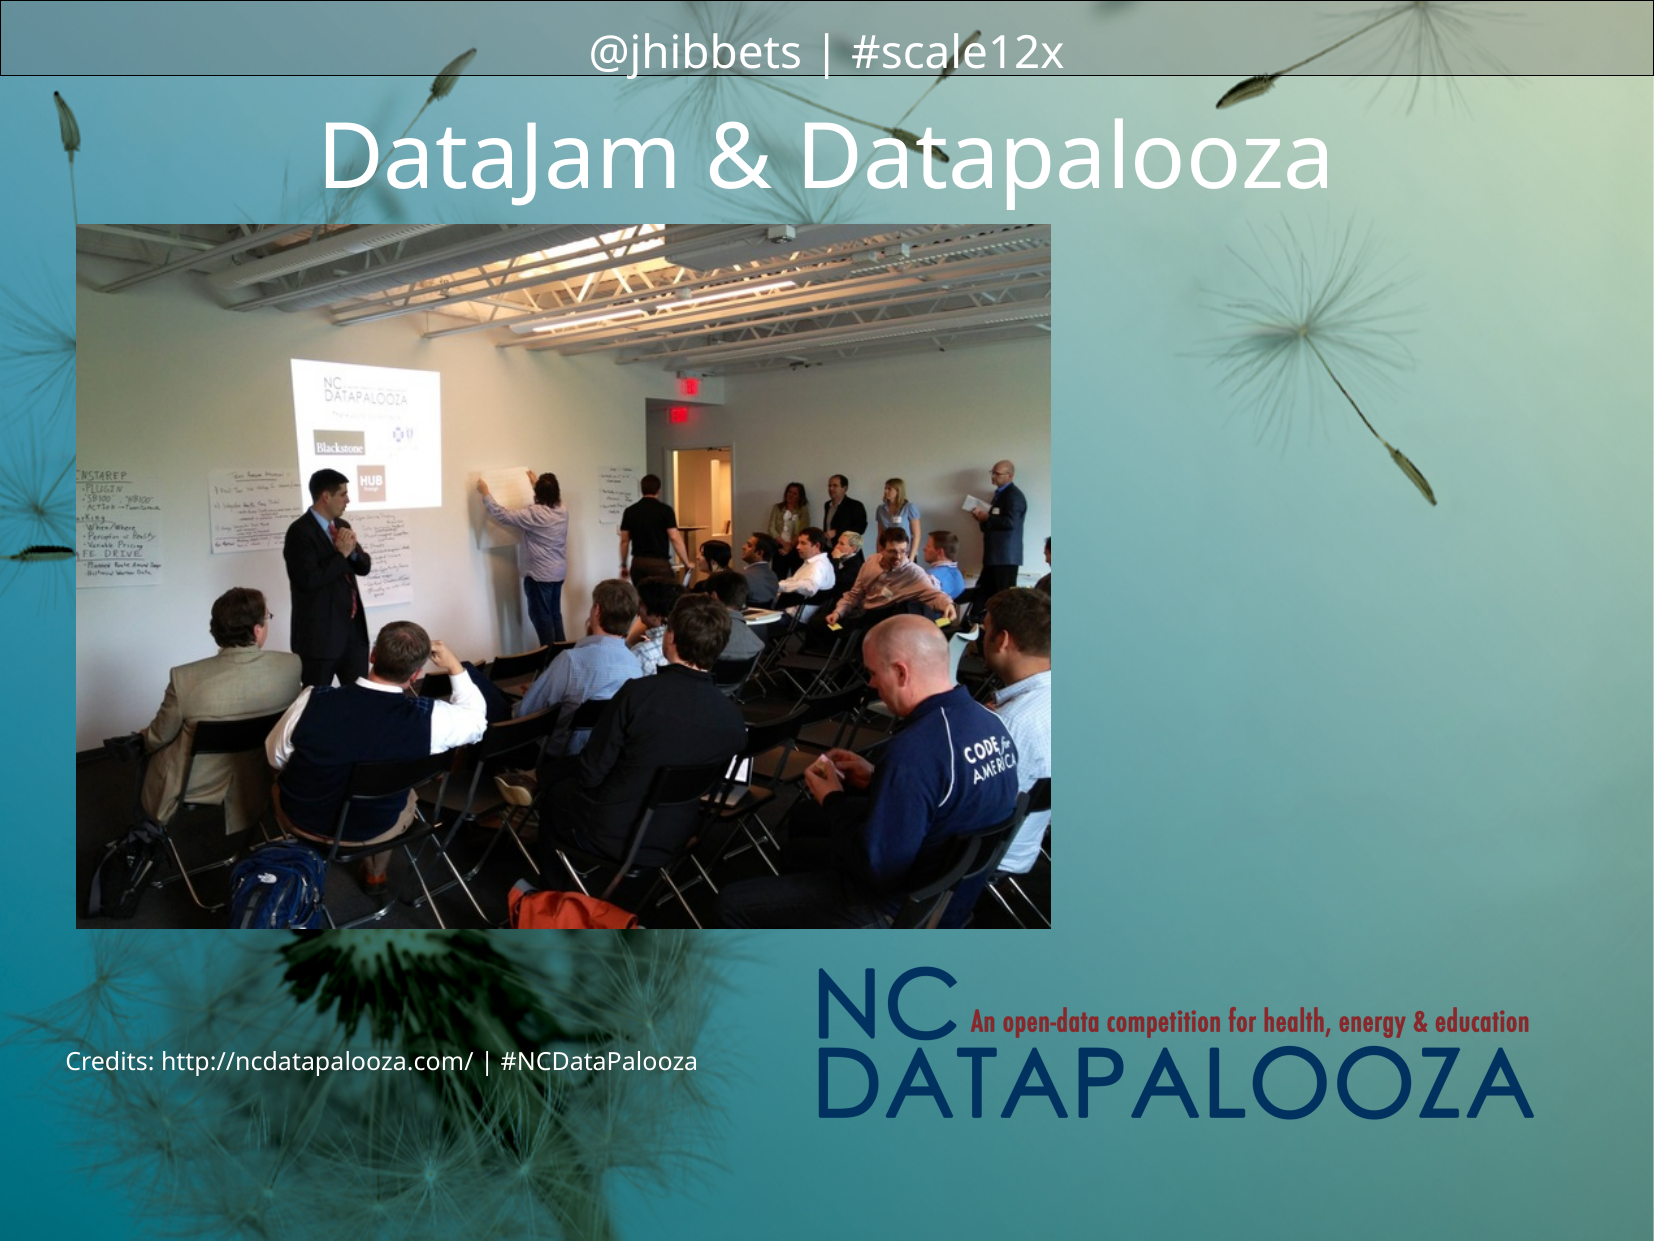

# DataJam & Datapalooza
Credits: http://ncdatapalooza.com/ | #NCDataPalooza